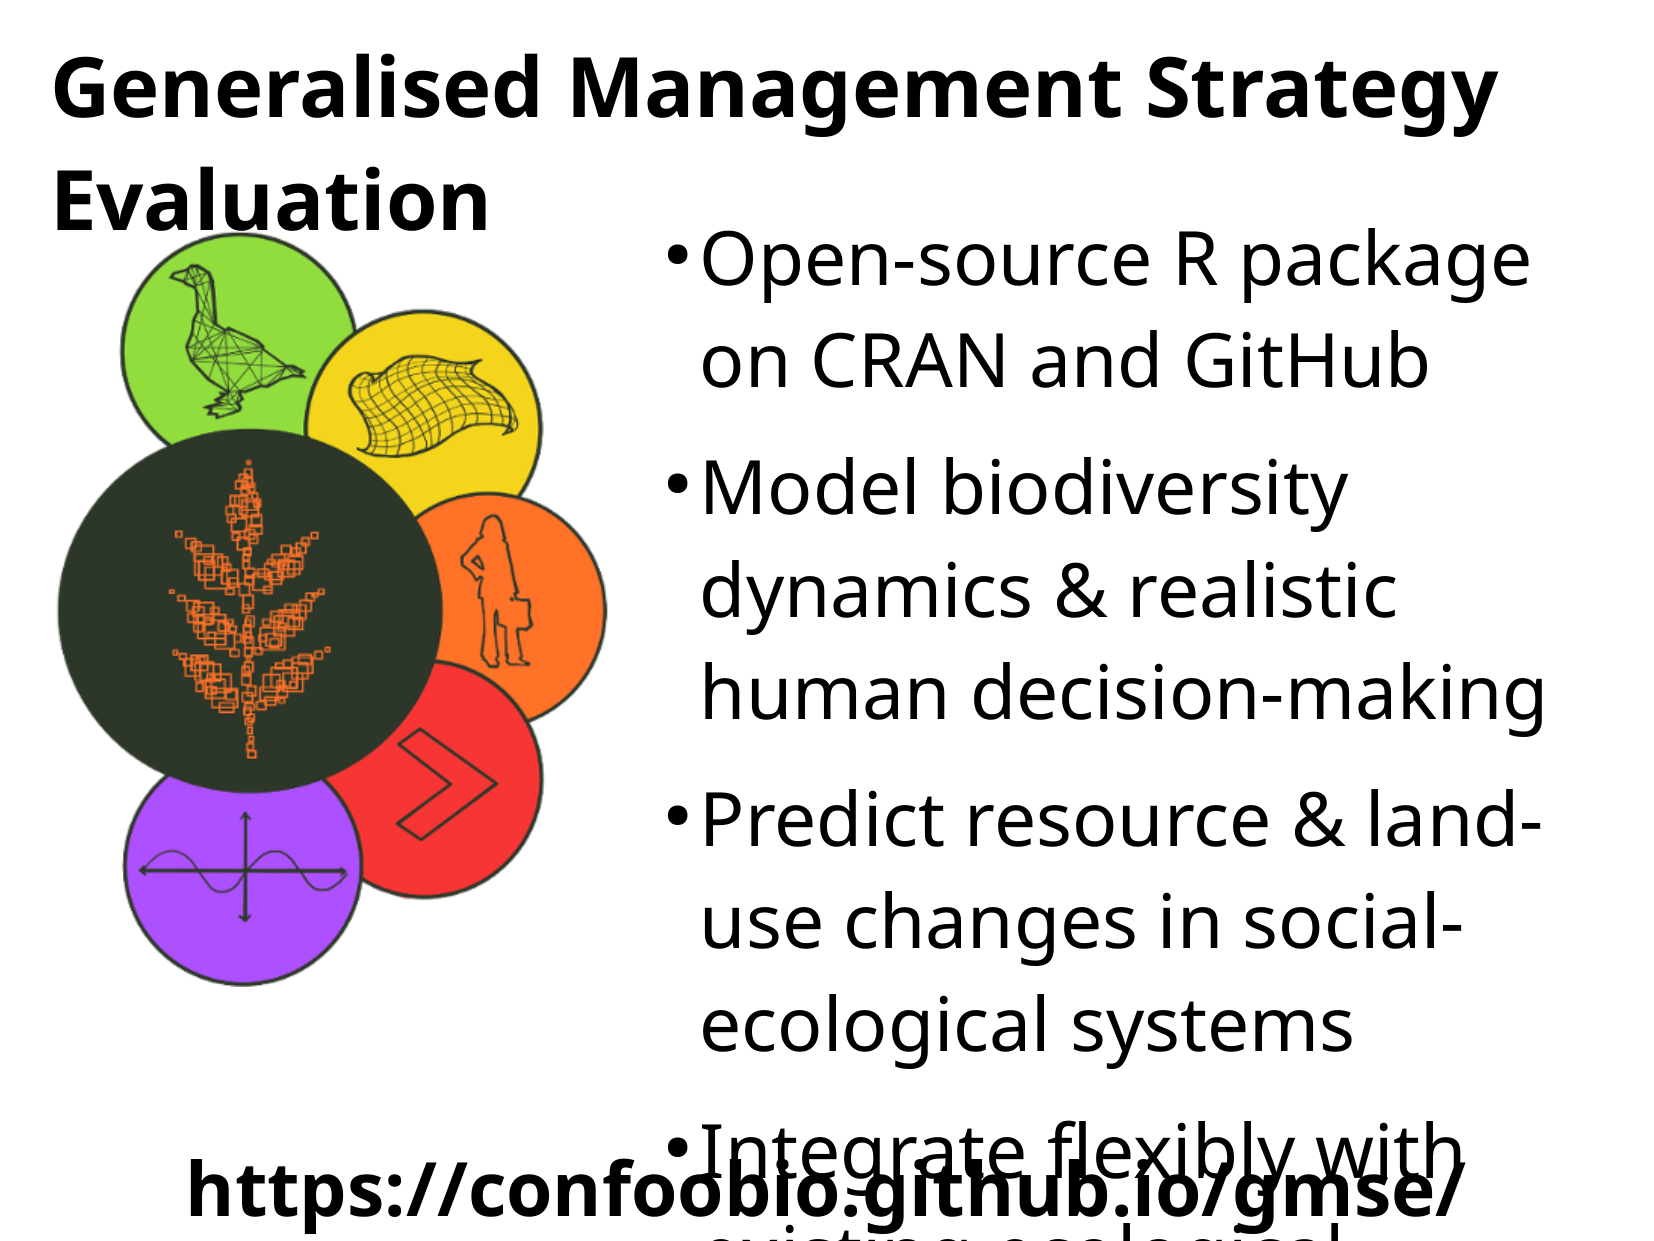

Generalised Management Strategy Evaluation
Open-source R package on CRAN and GitHub
Model biodiversity dynamics & realistic human decision-making
Predict resource & land-use changes in social-ecological systems
Integrate flexibly with existing ecological models
https://confoobio.github.io/gmse/